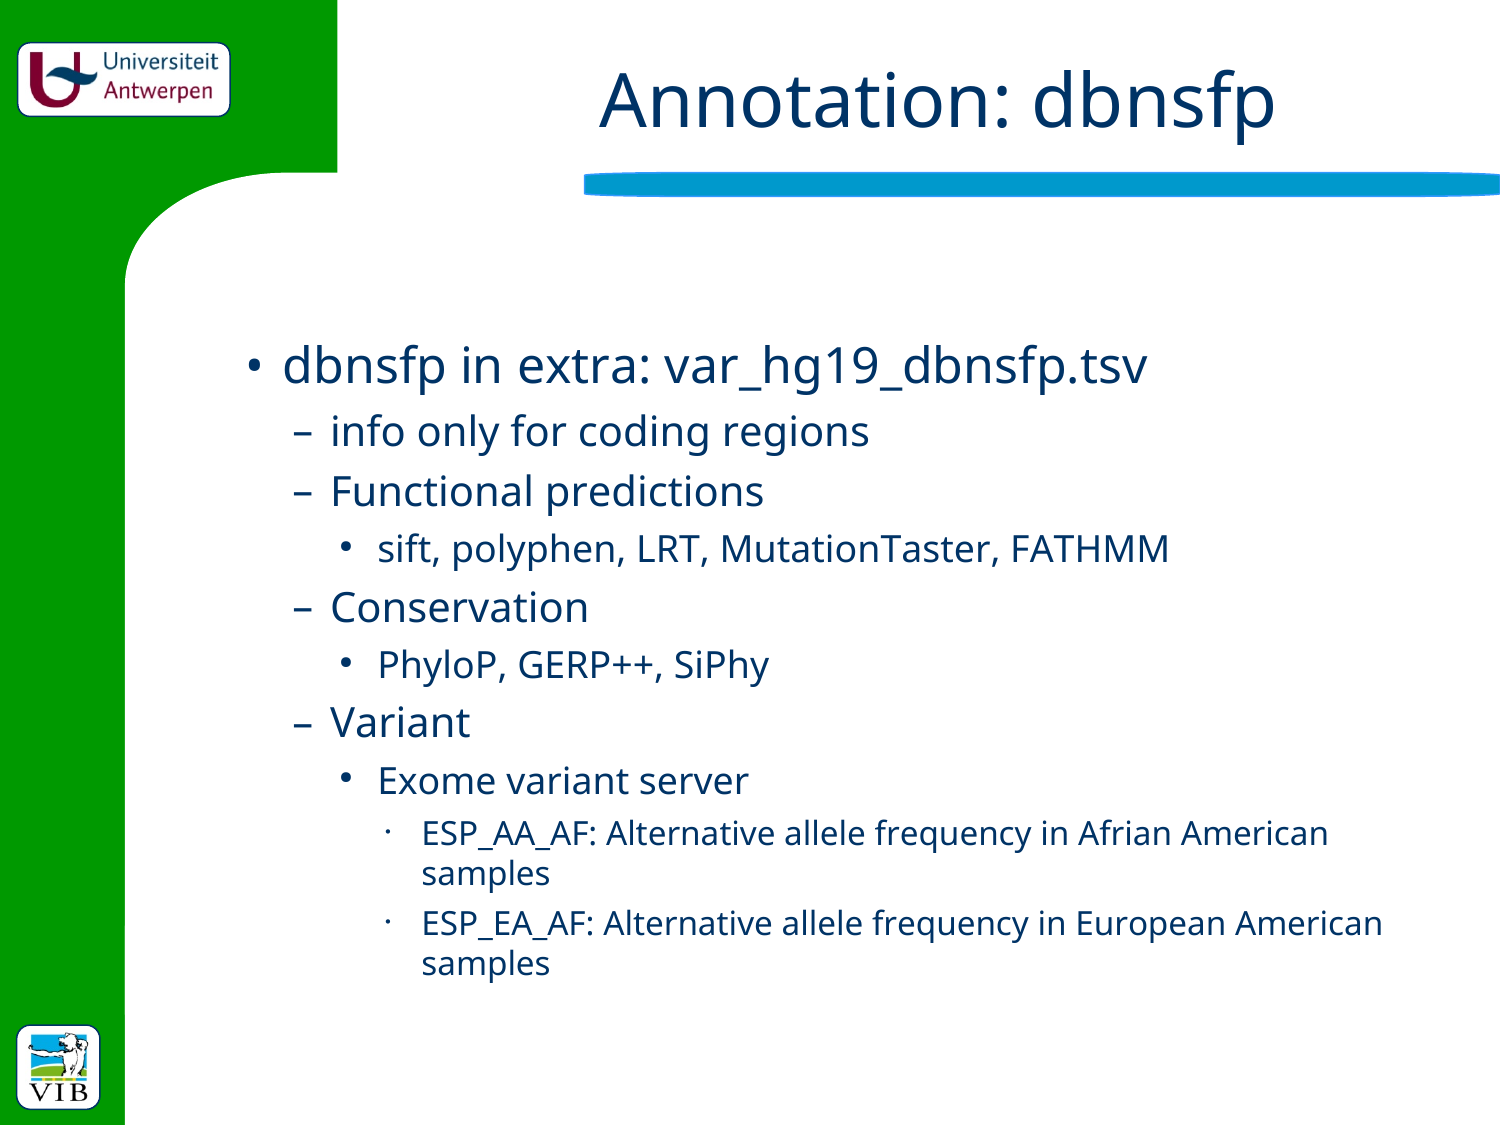

# Annotation: dbnsfp
dbnsfp in extra: var_hg19_dbnsfp.tsv
info only for coding regions
Functional predictions
sift, polyphen, LRT, MutationTaster, FATHMM
Conservation
PhyloP, GERP++, SiPhy
Variant
Exome variant server
ESP_AA_AF: Alternative allele frequency in Afrian American samples
ESP_EA_AF: Alternative allele frequency in European American samples